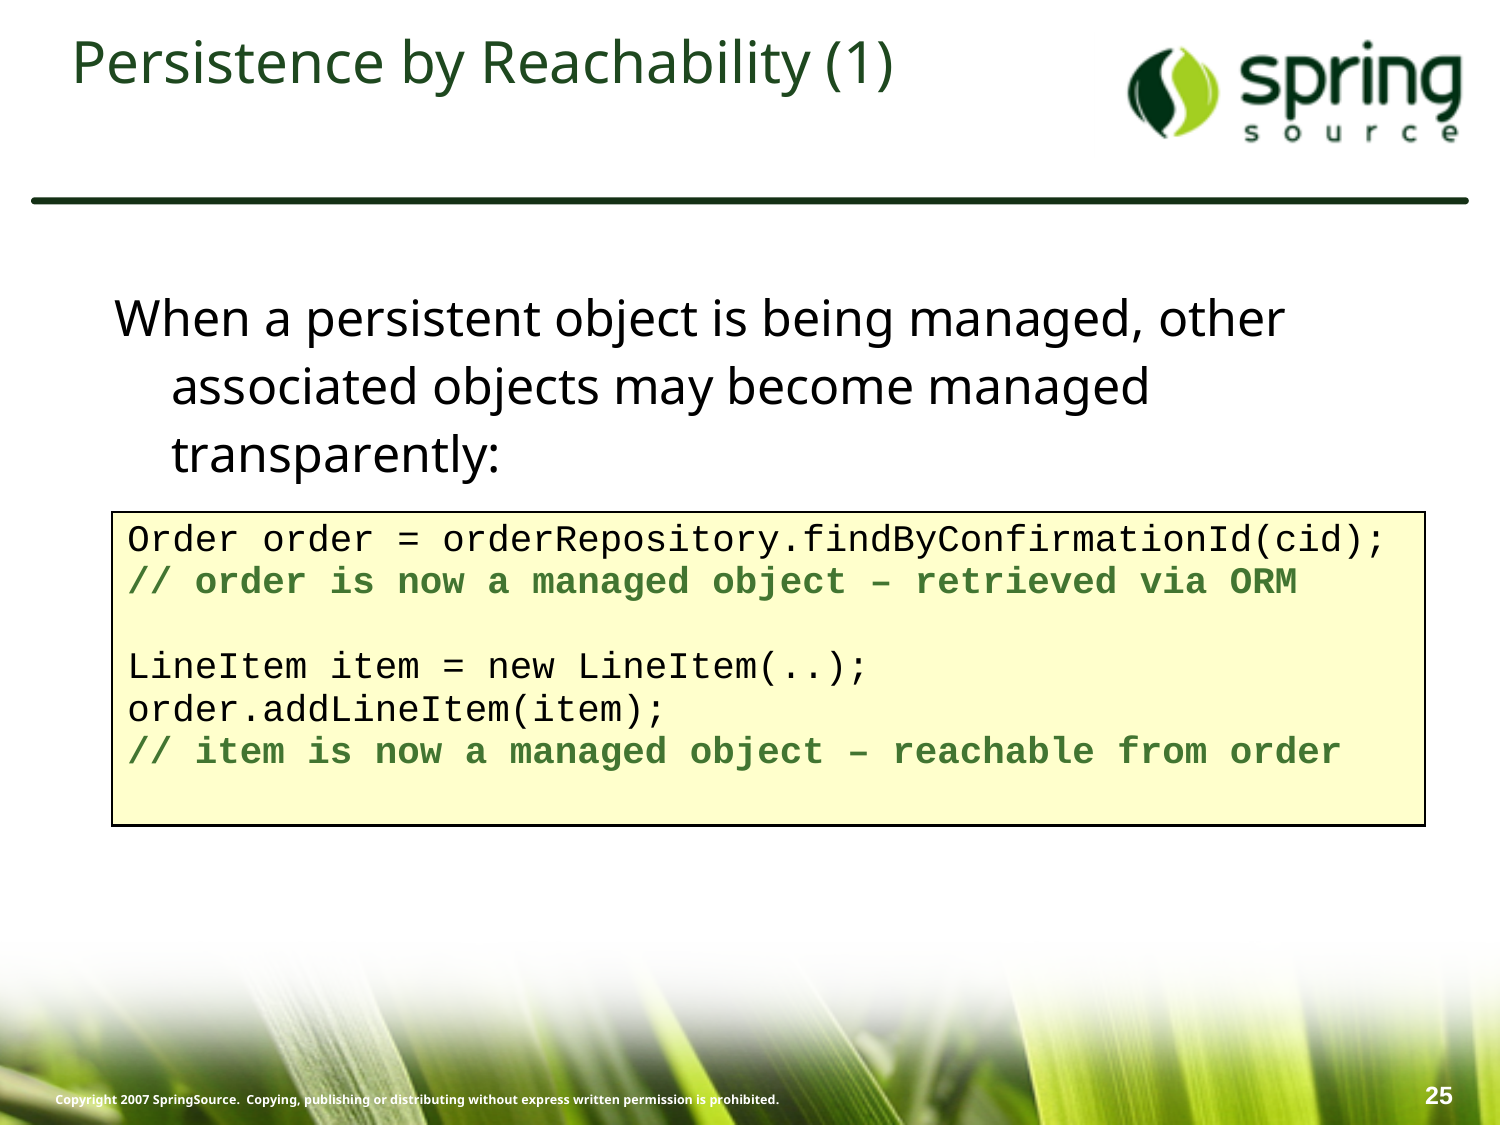

# Persistence by Reachability (1)
When a persistent object is being managed, other associated objects may become managed transparently:
Order order = orderRepository.findByConfirmationId(cid);
// order is now a managed object – retrieved via ORM
LineItem item = new LineItem(..);
order.addLineItem(item);
// item is now a managed object – reachable from order